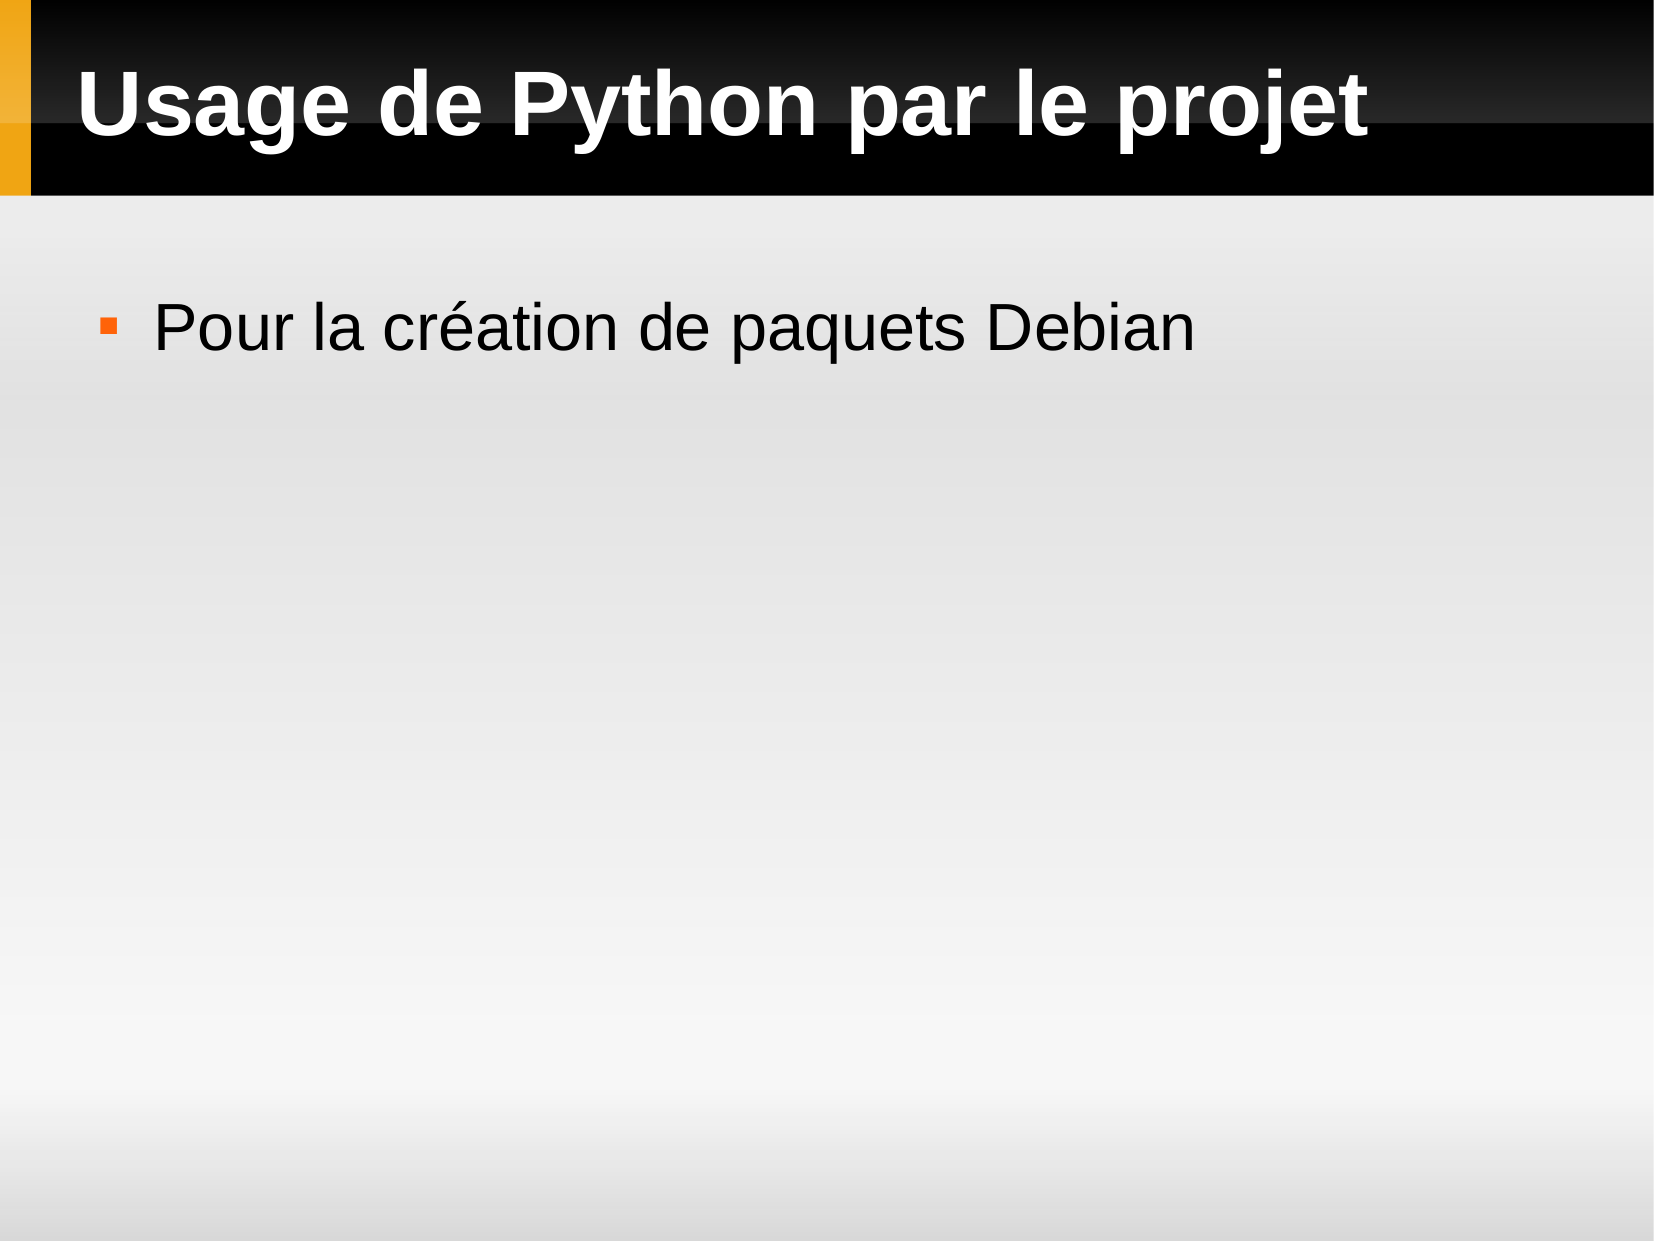

# Usage de Python par le projet
Pour la création de paquets Debian